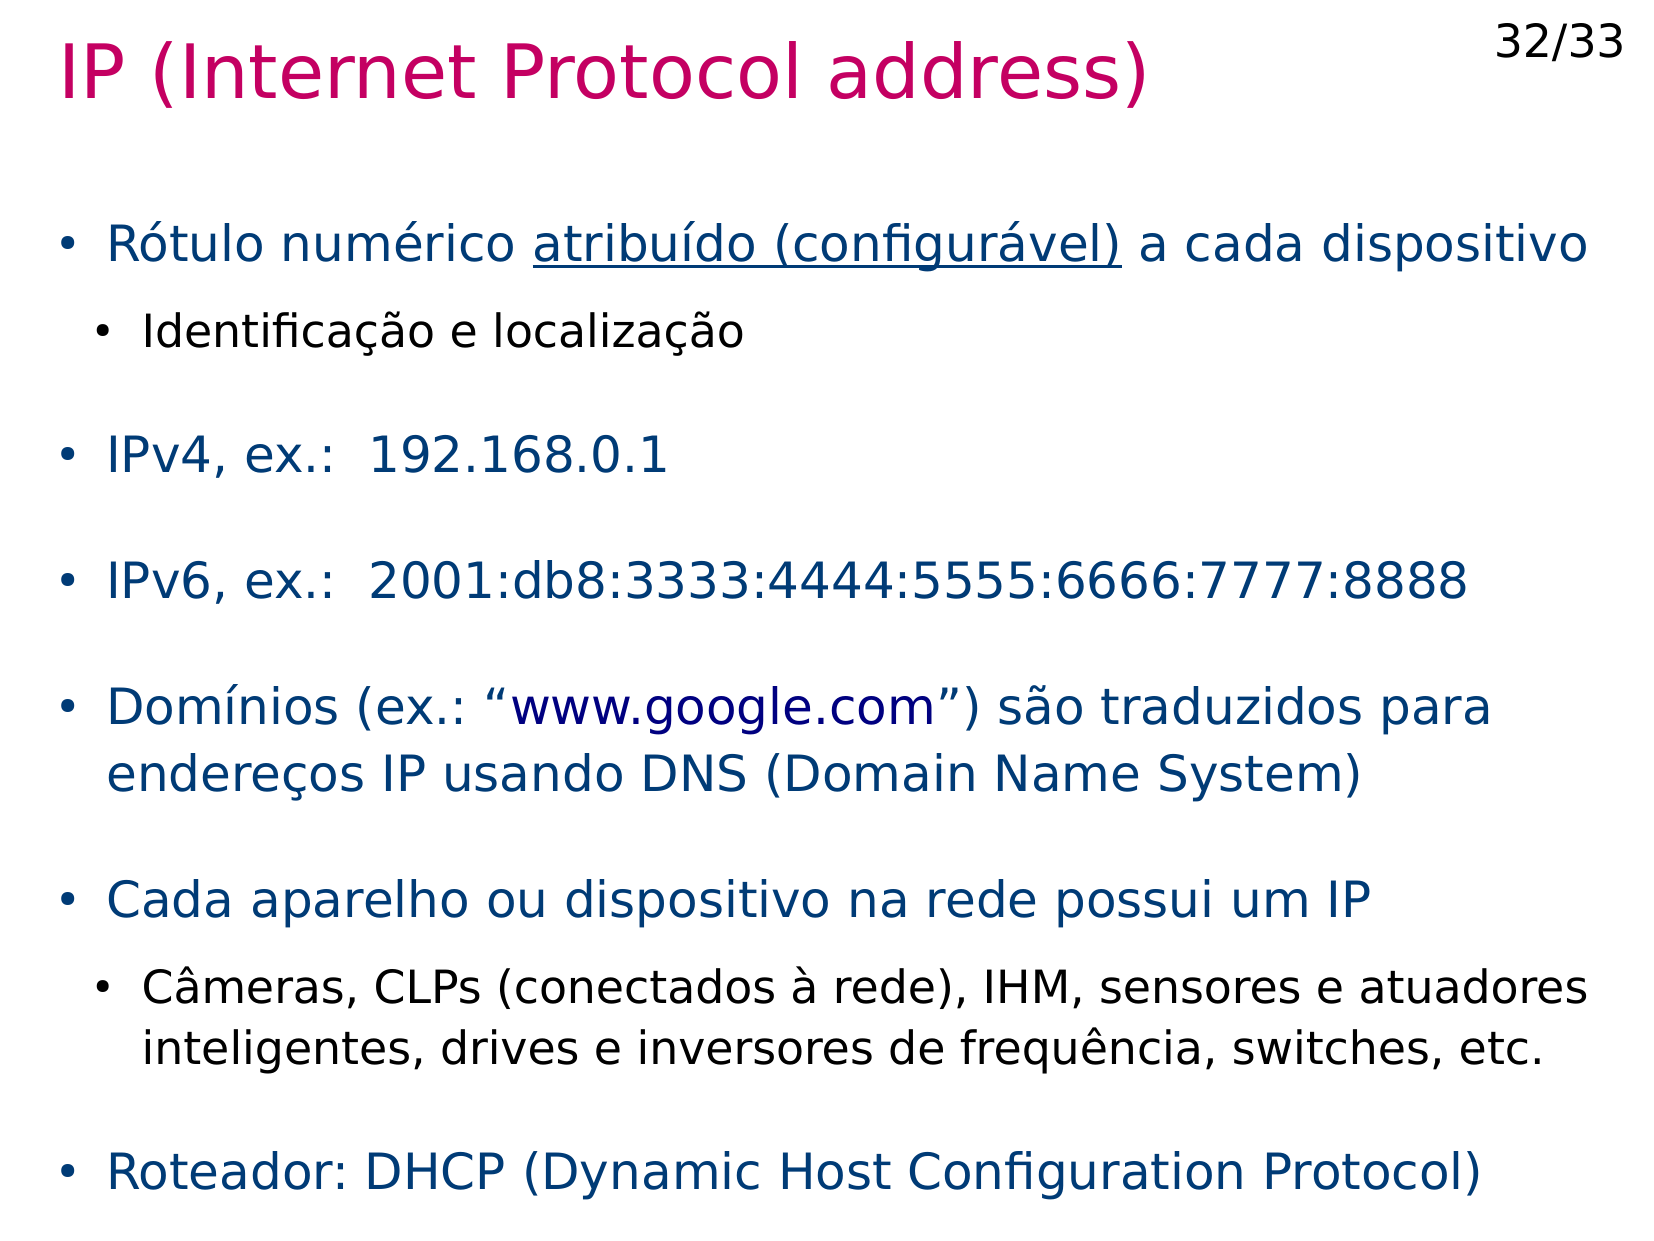

32
# IP (Internet Protocol address)
Rótulo numérico atribuído (configurável) a cada dispositivo
Identificação e localização
IPv4, ex.: 192.168.0.1
IPv6, ex.: 2001:db8:3333:4444:5555:6666:7777:8888
Domínios (ex.: “www.google.com”) são traduzidos para endereços IP usando DNS (Domain Name System)
Cada aparelho ou dispositivo na rede possui um IP
Câmeras, CLPs (conectados à rede), IHM, sensores e atuadores inteligentes, drives e inversores de frequência, switches, etc.
Roteador: DHCP (Dynamic Host Configuration Protocol)